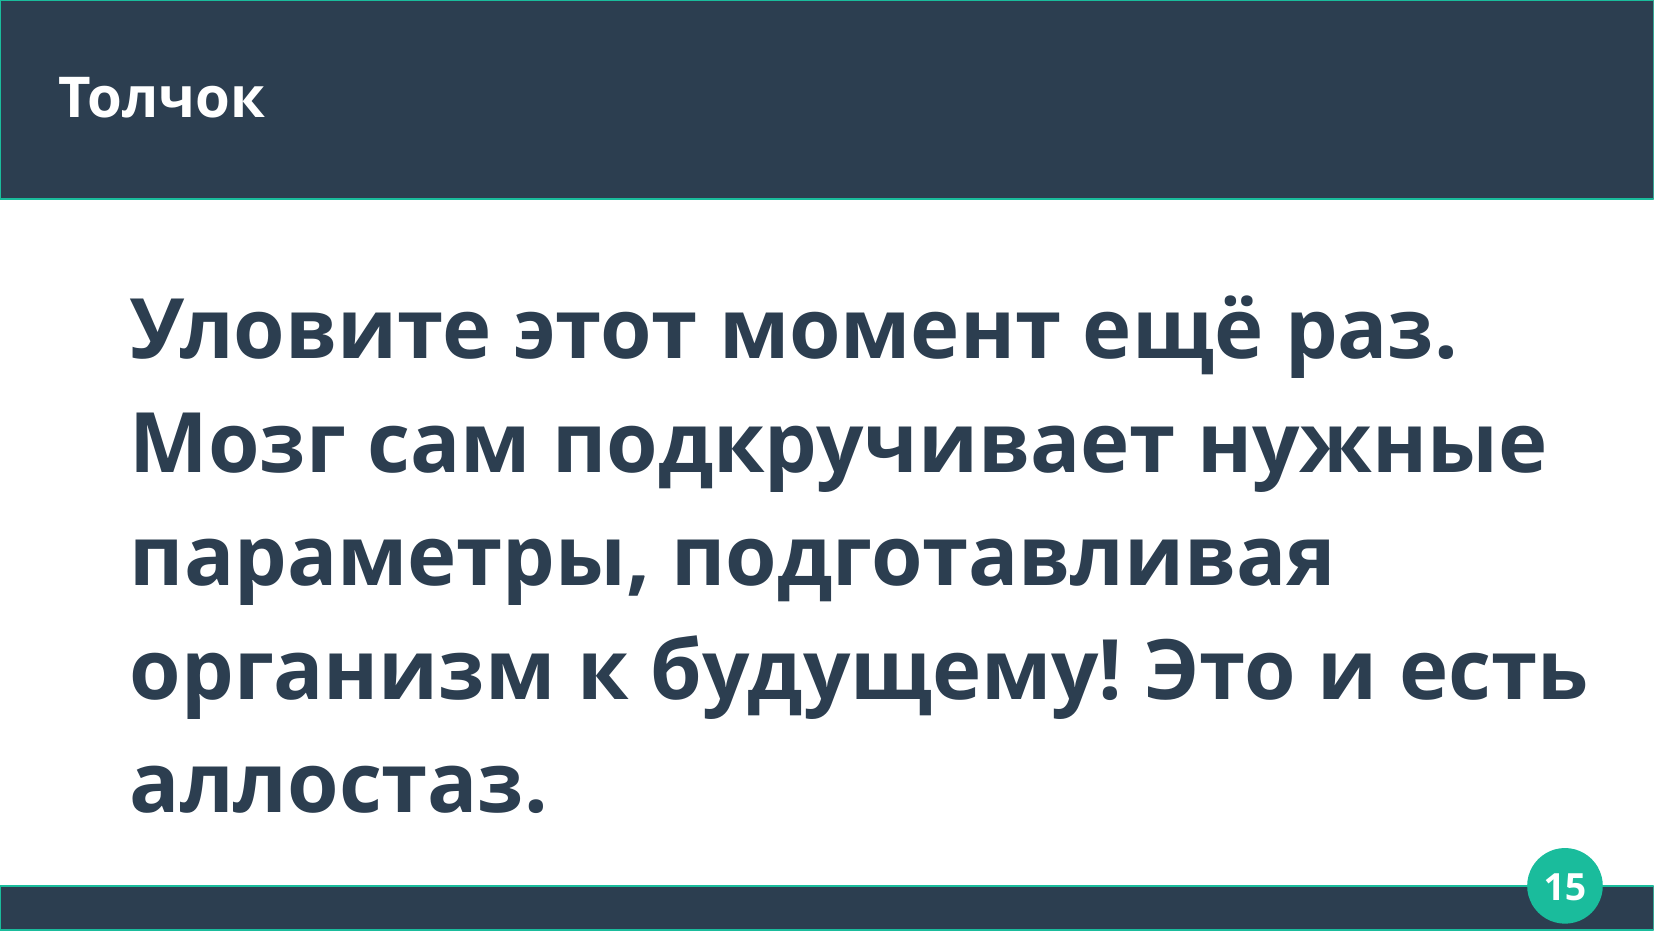

# Толчок
Уловите этот момент ещё раз. Мозг сам подкручивает нужные параметры, подготавливая организм к будущему! Это и есть аллостаз.
15